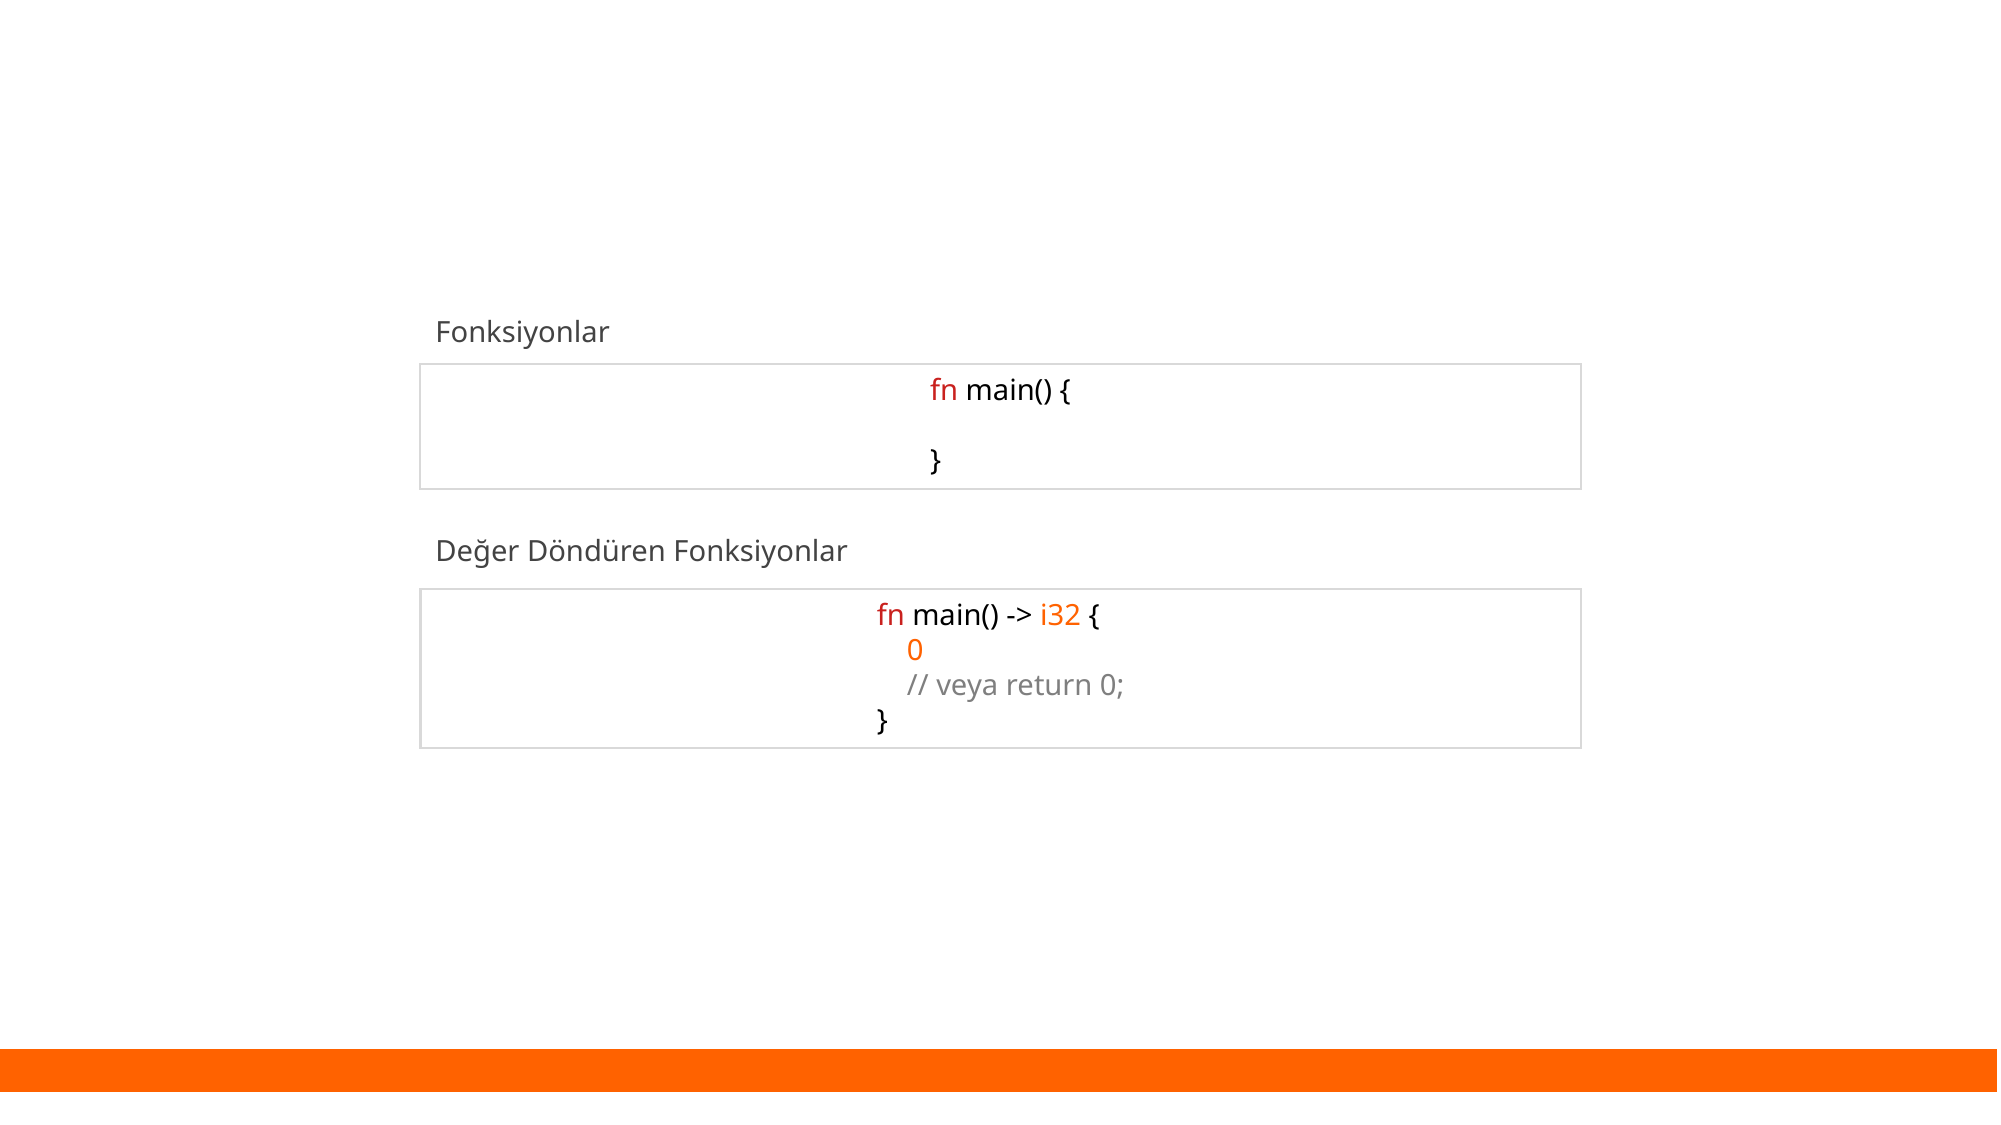

Fonksiyonlar
fn main() {
}
Değer Döndüren Fonksiyonlar
fn main() -> i32 {
 0
 // veya return 0;
}